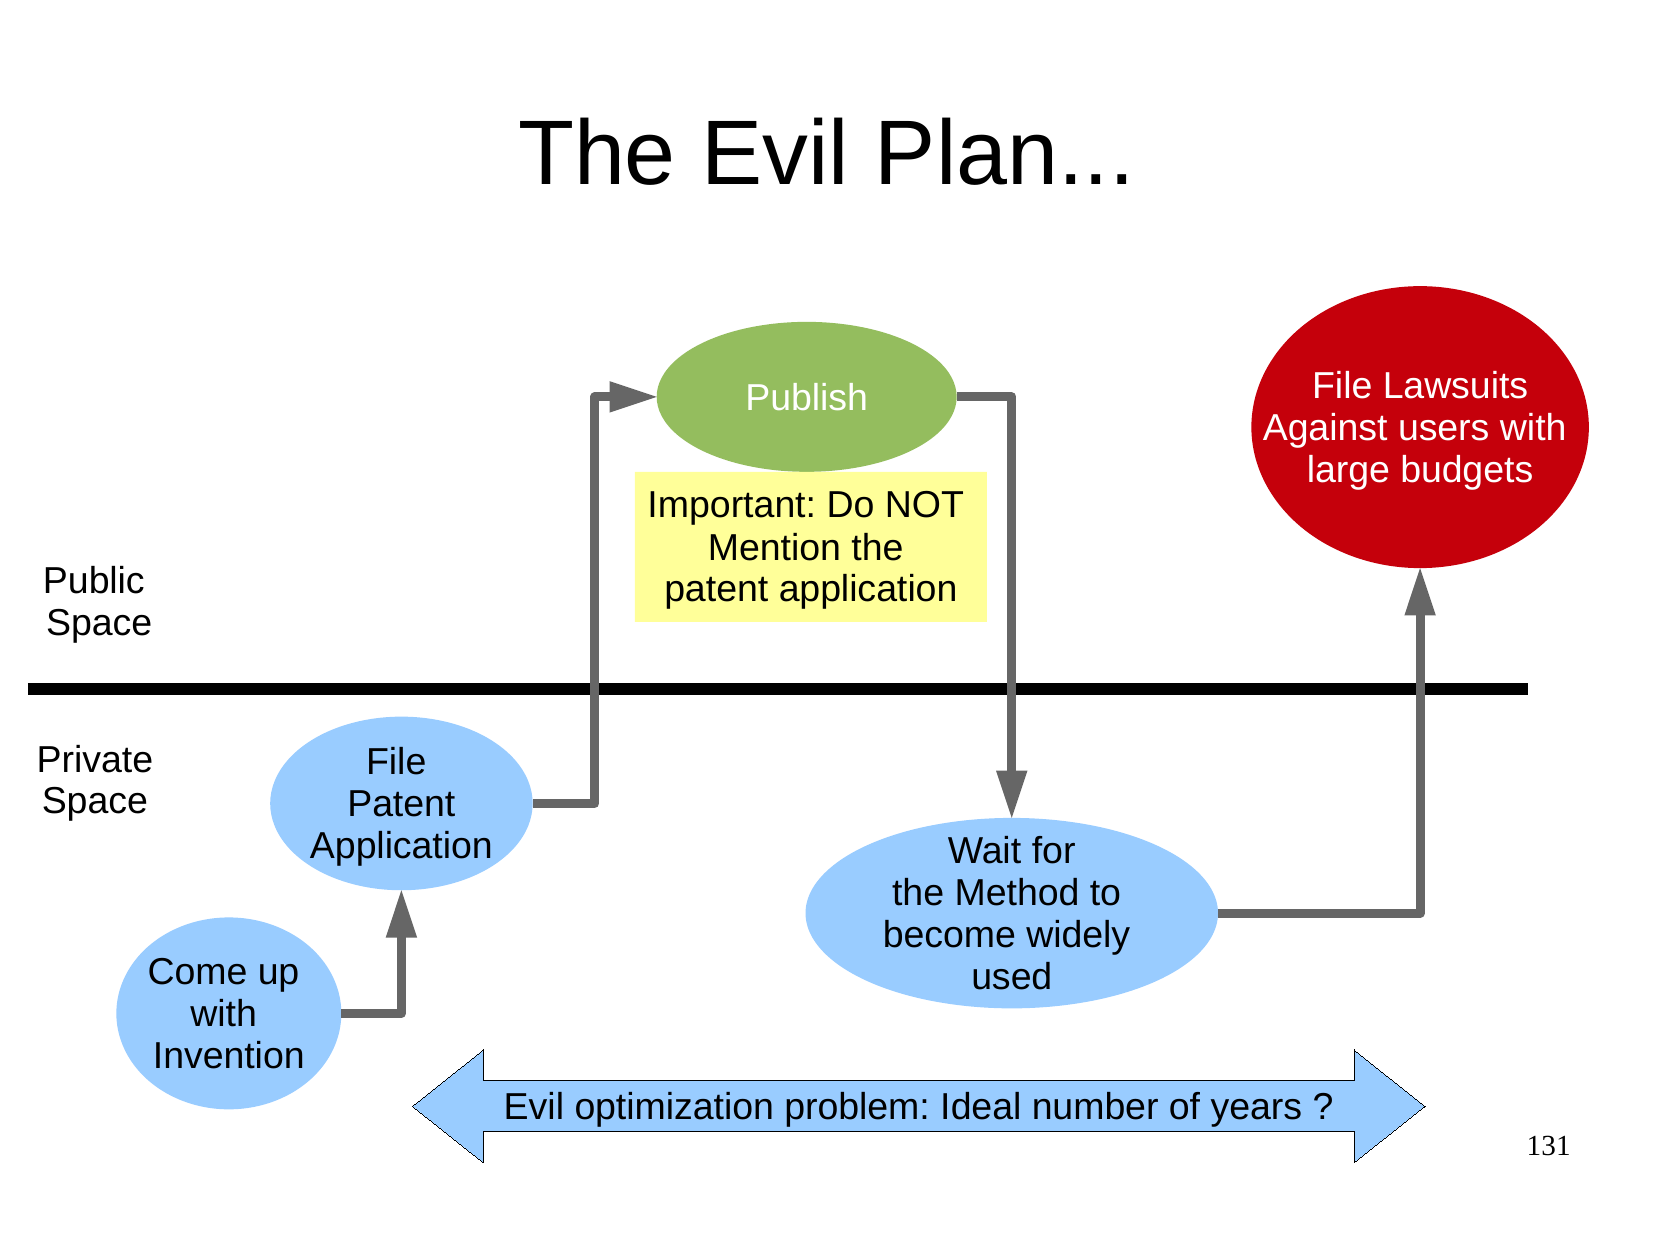

# The Evil Plan...
File Lawsuits
Against users with
large budgets
Publish
Important: Do NOT
Mention the
patent application
Public
Space
File
Patent
Application
Private
Space
Wait for
the Method to
become widely
used
Come up
with
Invention
Evil optimization problem: Ideal number of years ?
131